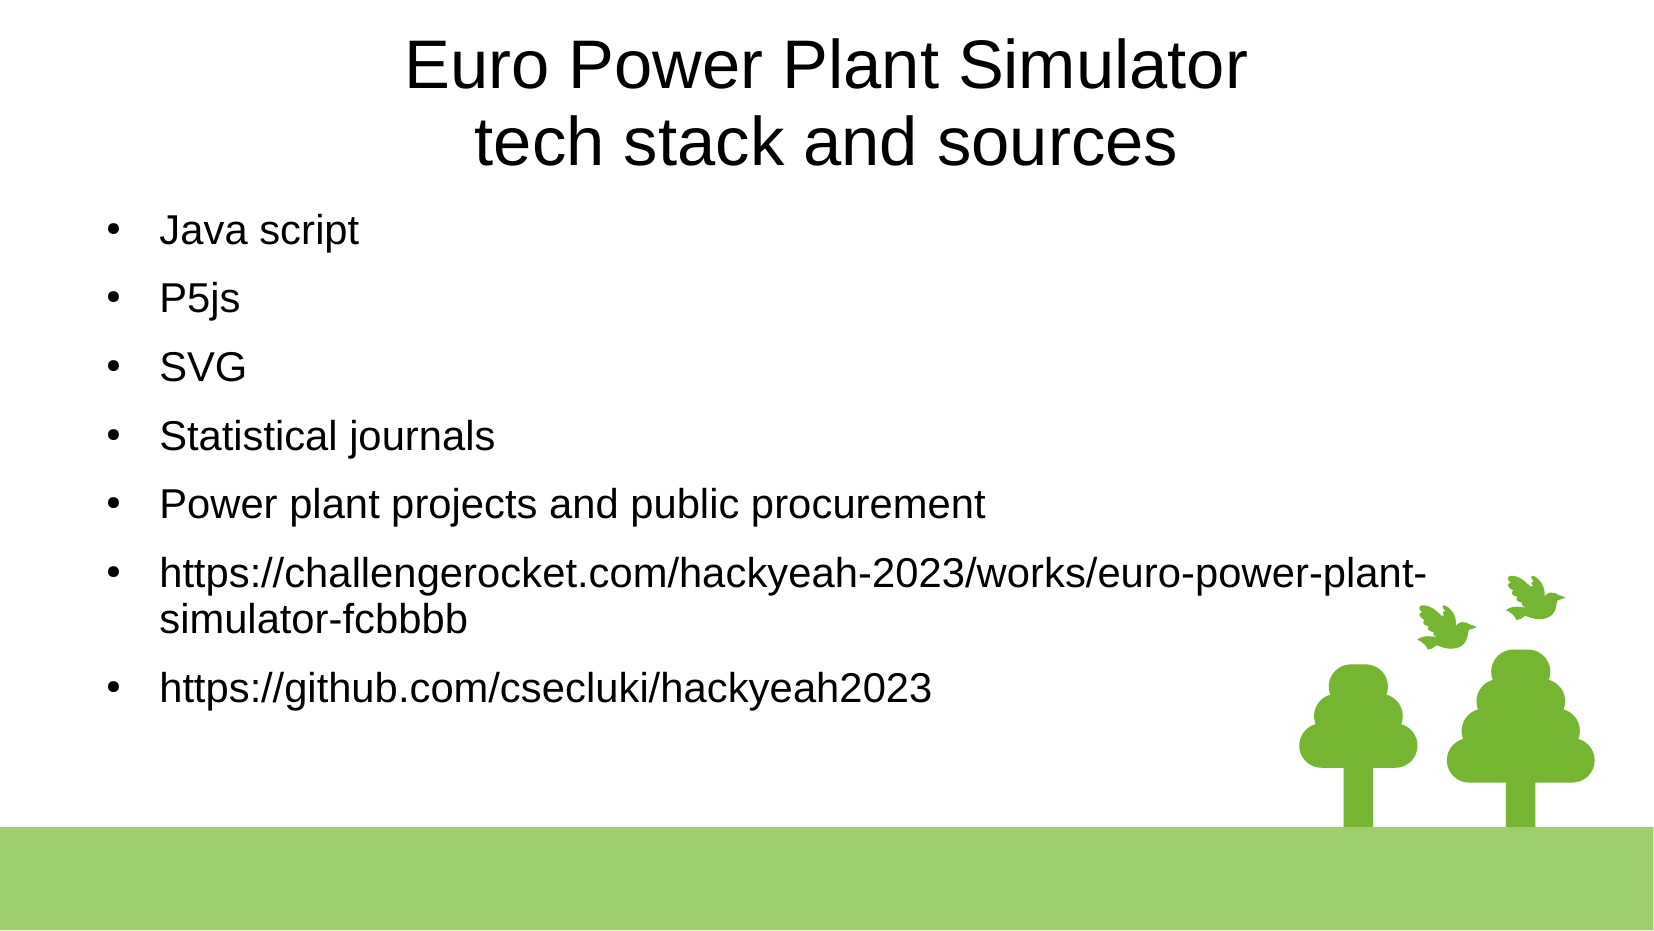

# Euro Power Plant Simulator tech stack and sources
Java script
P5js
SVG
Statistical journals
Power plant projects and public procurement
https://challengerocket.com/hackyeah-2023/works/euro-power-plant-simulator-fcbbbb
https://github.com/csecluki/hackyeah2023